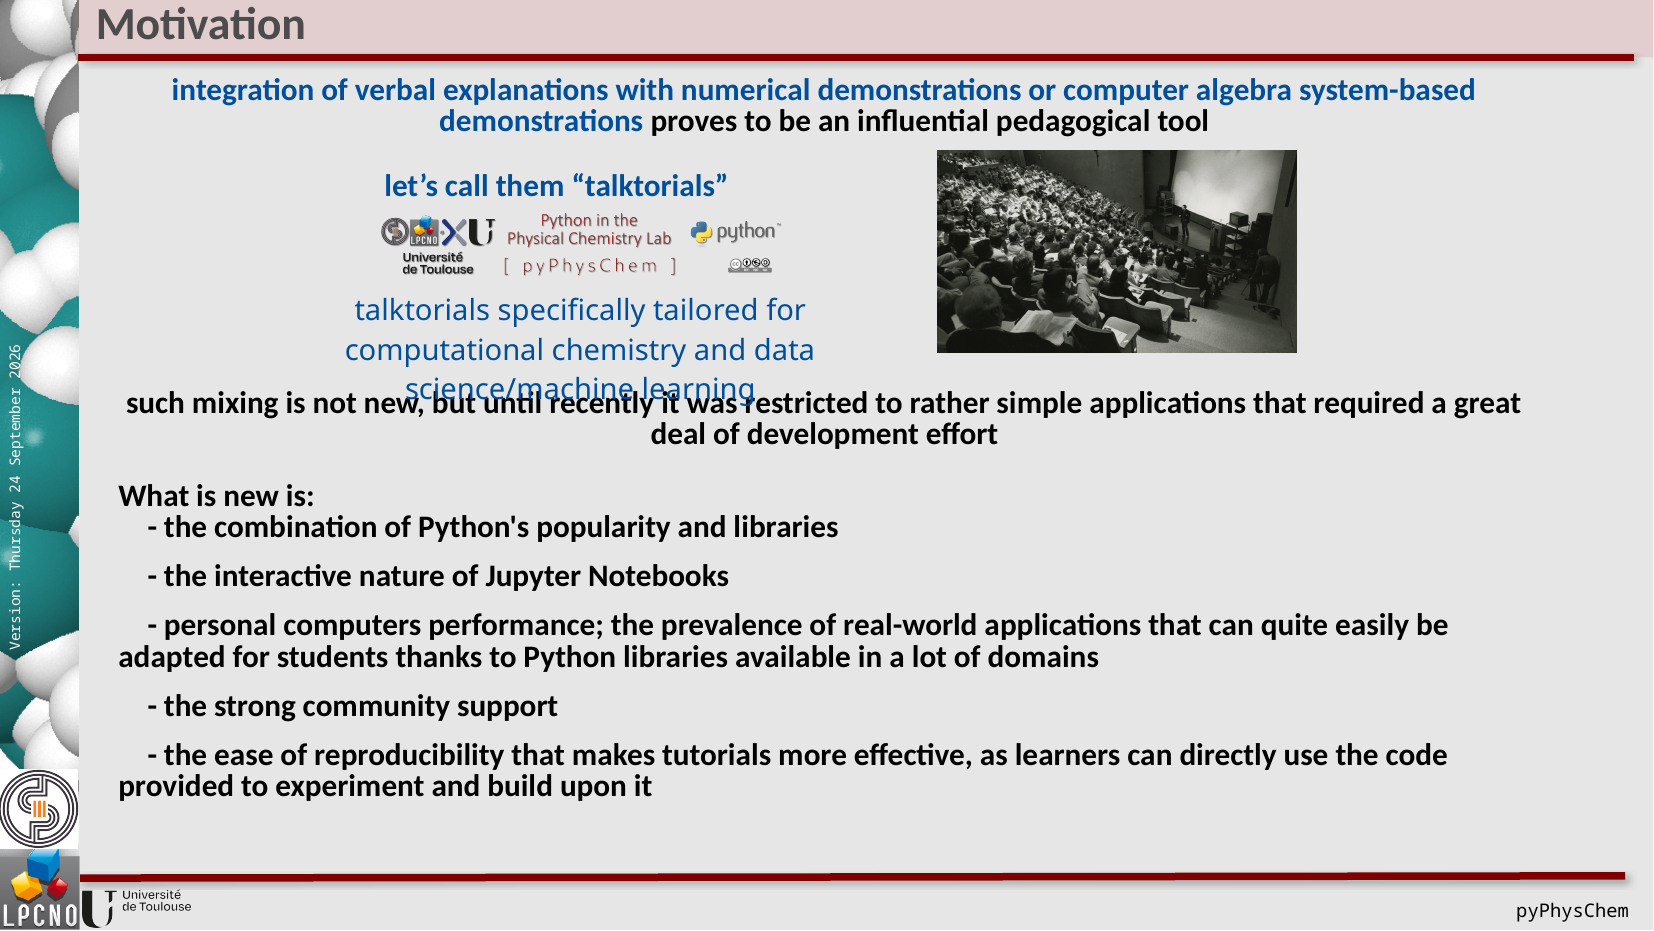

# Motivation
integration of verbal explanations with numerical demonstrations or computer algebra system-based demonstrations proves to be an influential pedagogical tool
such mixing is not new, but until recently it was restricted to rather simple applications that required a great deal of development effort
What is new is:
	- the combination of Python's popularity and libraries
	- the interactive nature of Jupyter Notebooks
	- personal computers performance; the prevalence of real-world applications that can quite easily be adapted for students thanks to Python libraries available in a lot of domains
	- the strong community support
	- the ease of reproducibility that makes tutorials more effective, as learners can directly use the code provided to experiment and build upon it
let’s call them “talktorials”
talktorials specifically tailored for computational chemistry and data science/machine learning